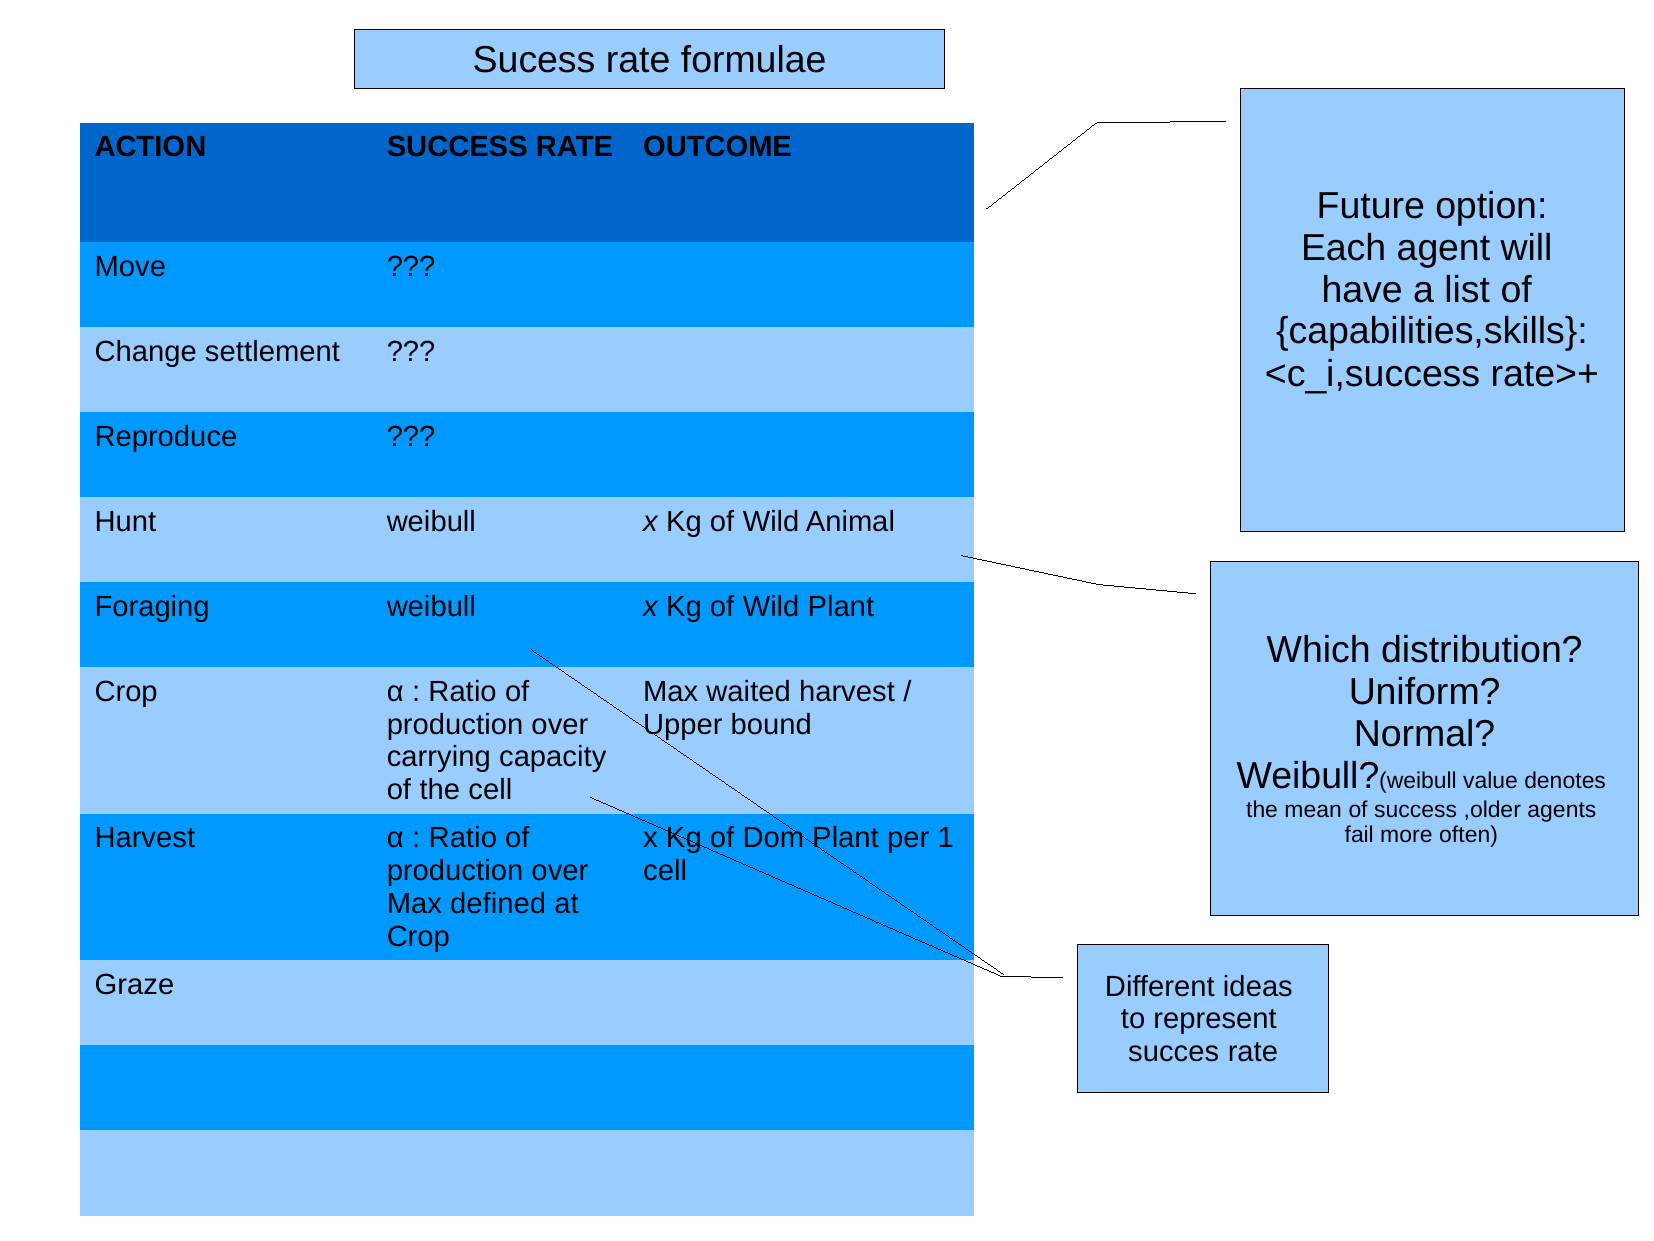

Sucess rate formulae
Future option:
Each agent will
have a list of
{capabilities,skills}:
<c_i,success rate>+
| ACTION | SUCCESS RATE | OUTCOME |
| --- | --- | --- |
| Move | ??? | |
| Change settlement | ??? | |
| Reproduce | ??? | |
| Hunt | weibull | x Kg of Wild Animal |
| Foraging | weibull | x Kg of Wild Plant |
| Crop | α : Ratio of production over carrying capacity of the cell | Max waited harvest / Upper bound |
| Harvest | α : Ratio of production over Max defined at Crop | x Kg of Dom Plant per 1 cell |
| Graze | | |
| | | |
| | | |
Which distribution?
Uniform?
Normal?
Weibull?(weibull value denotes
the mean of success ,older agents
fail more often)
Different ideas
to represent
succes rate